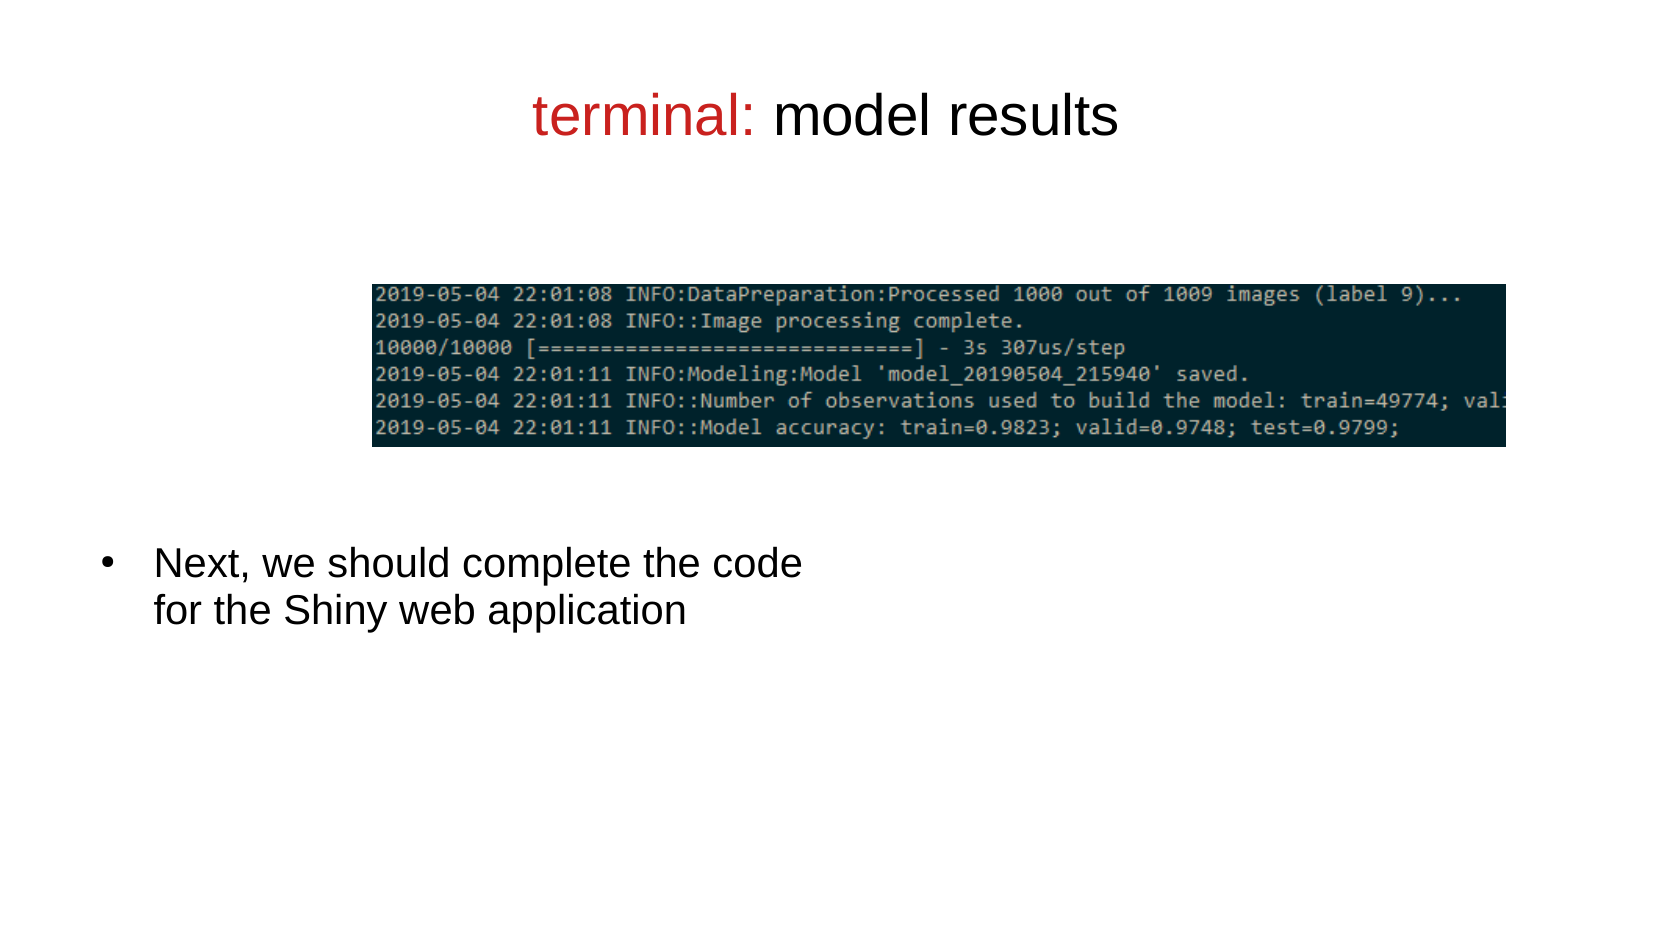

# terminal: model results
Next, we should complete the code for the Shiny web application